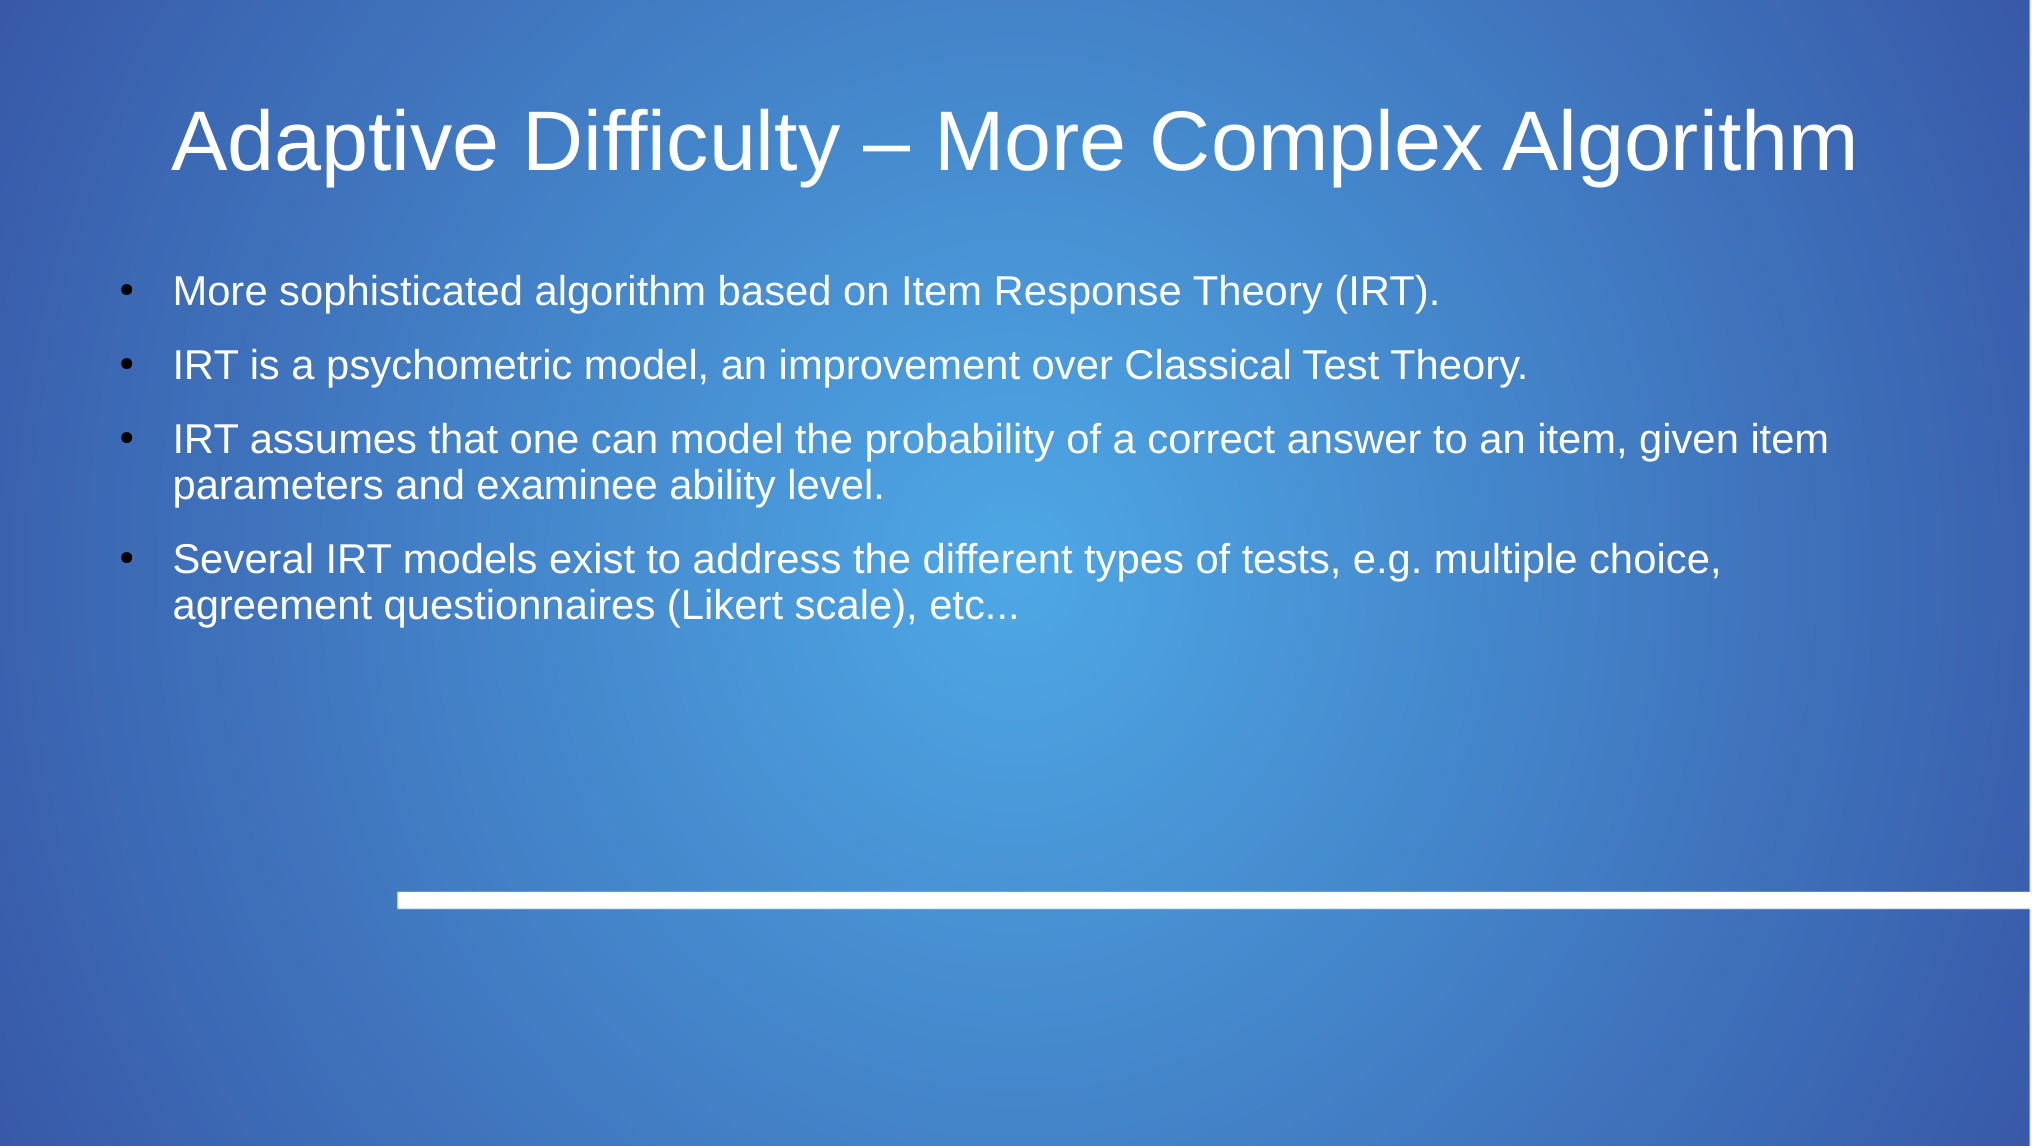

# Adaptive Difficulty – More Complex Algorithm
More sophisticated algorithm based on Item Response Theory (IRT).
IRT is a psychometric model, an improvement over Classical Test Theory.
IRT assumes that one can model the probability of a correct answer to an item, given item parameters and examinee ability level.
Several IRT models exist to address the different types of tests, e.g. multiple choice, agreement questionnaires (Likert scale), etc...